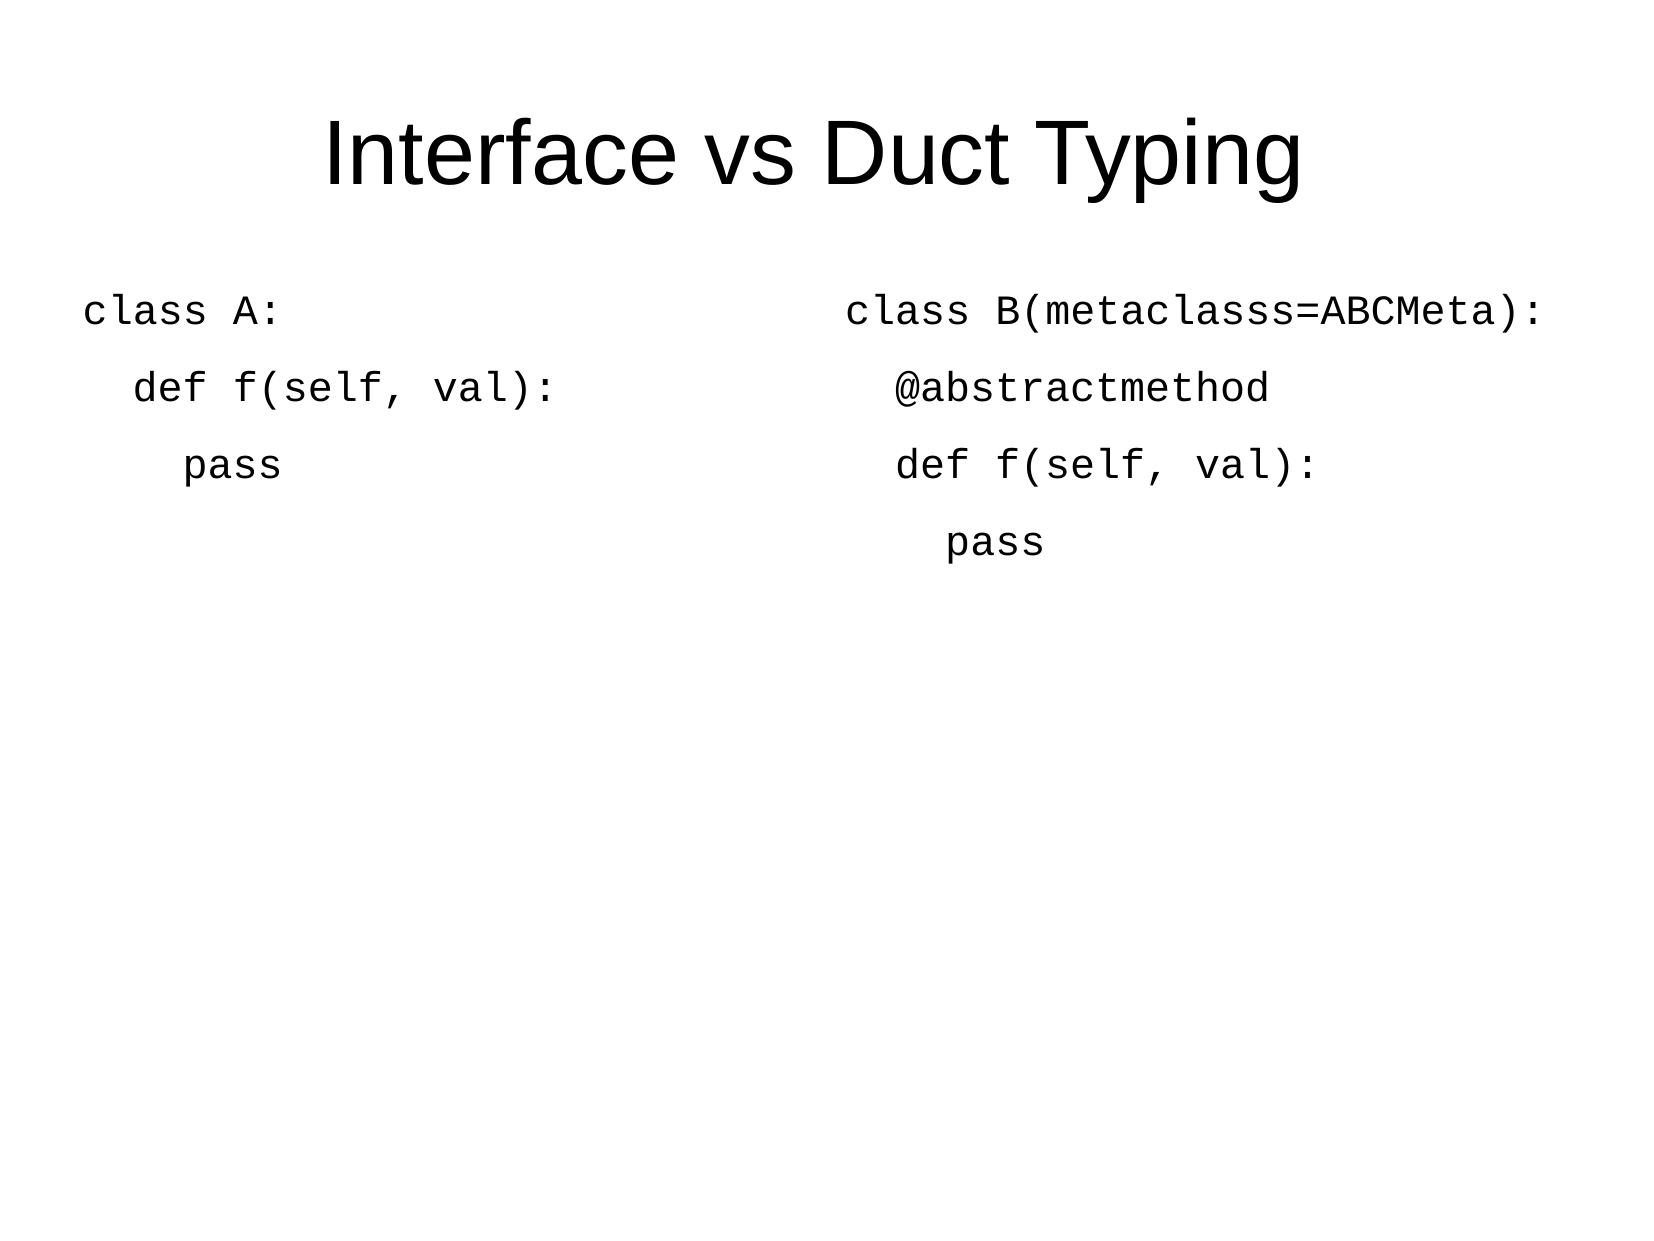

# Interface vs Duct Typing
class A:
 def f(self, val):
 pass
class B(metaclasss=ABCMeta):
 @abstractmethod
 def f(self, val):
 pass